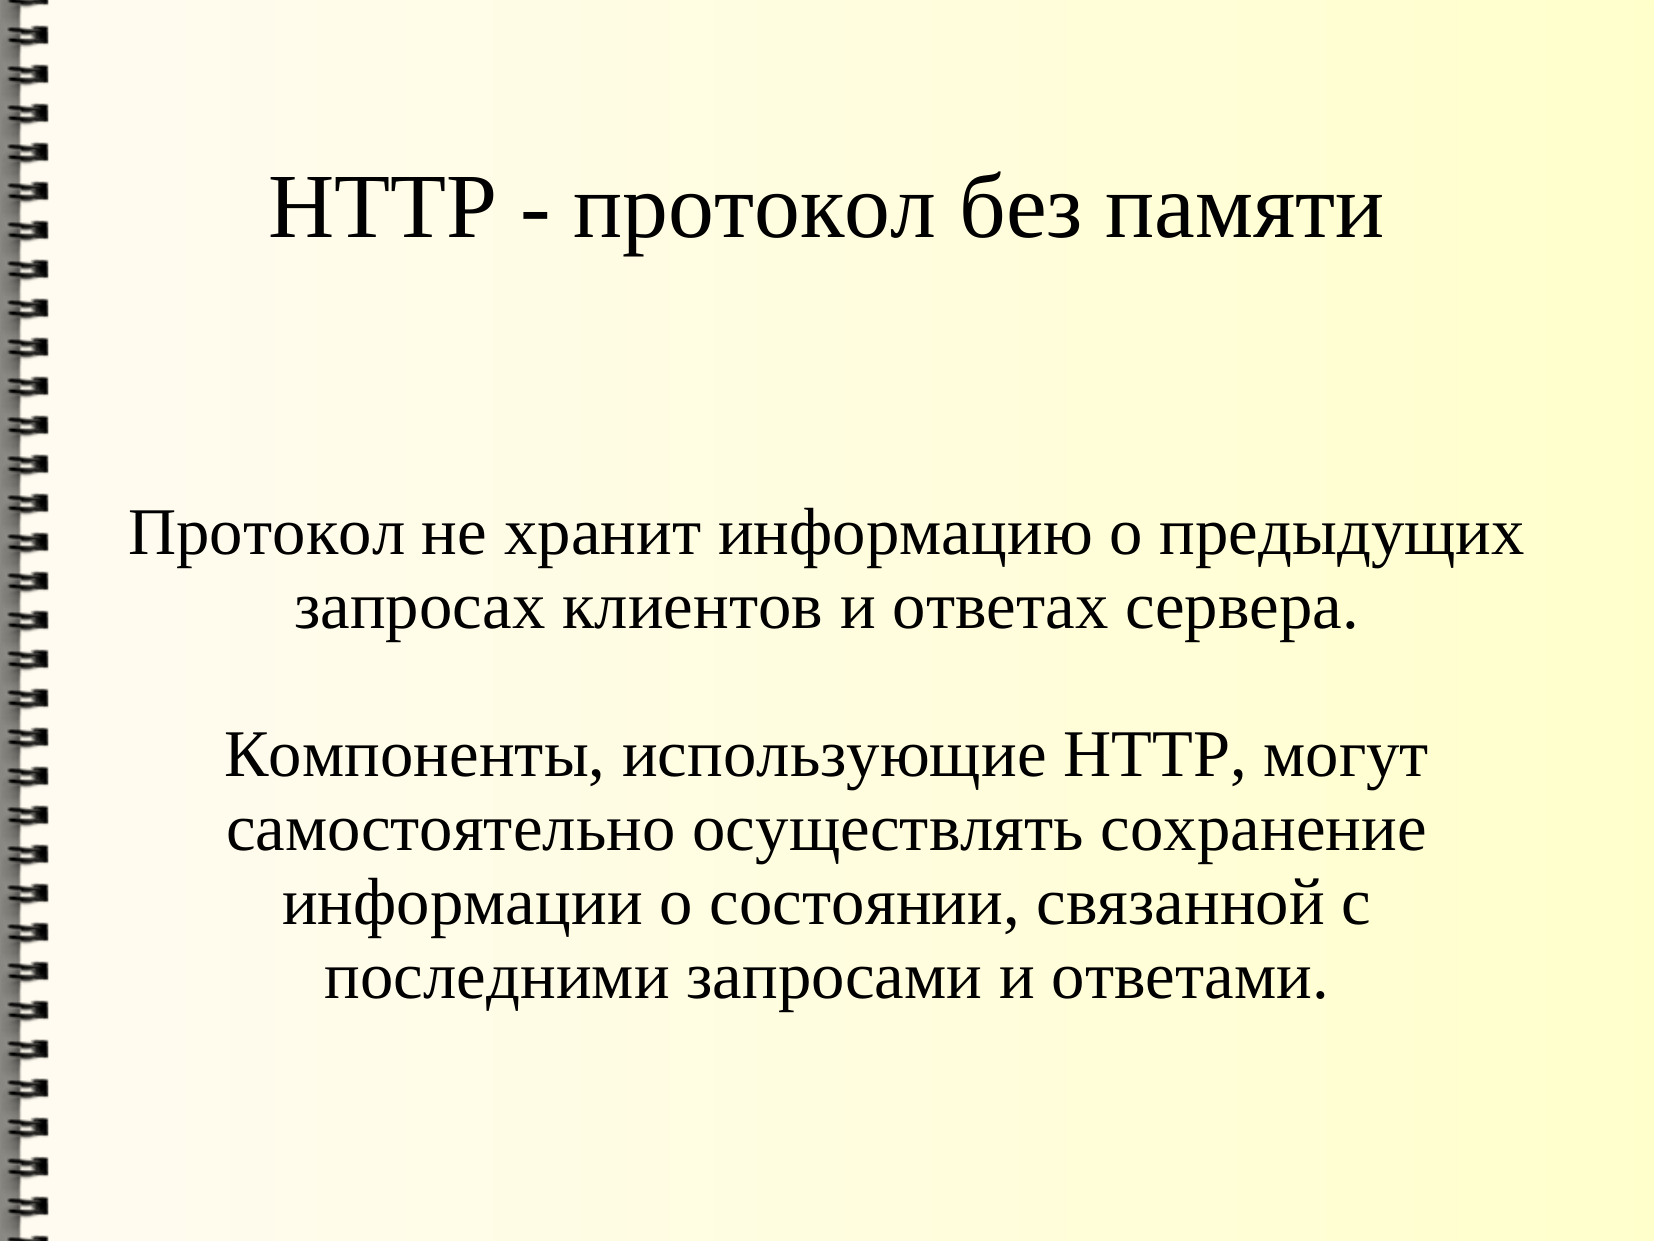

# HTTP - протокол без памяти
Протокол не хранит информацию о предыдущих запросах клиентов и ответах сервера.
Компоненты, использующие HTTP, могут самостоятельно осуществлять сохранение информации о состоянии, связанной с последними запросами и ответами.